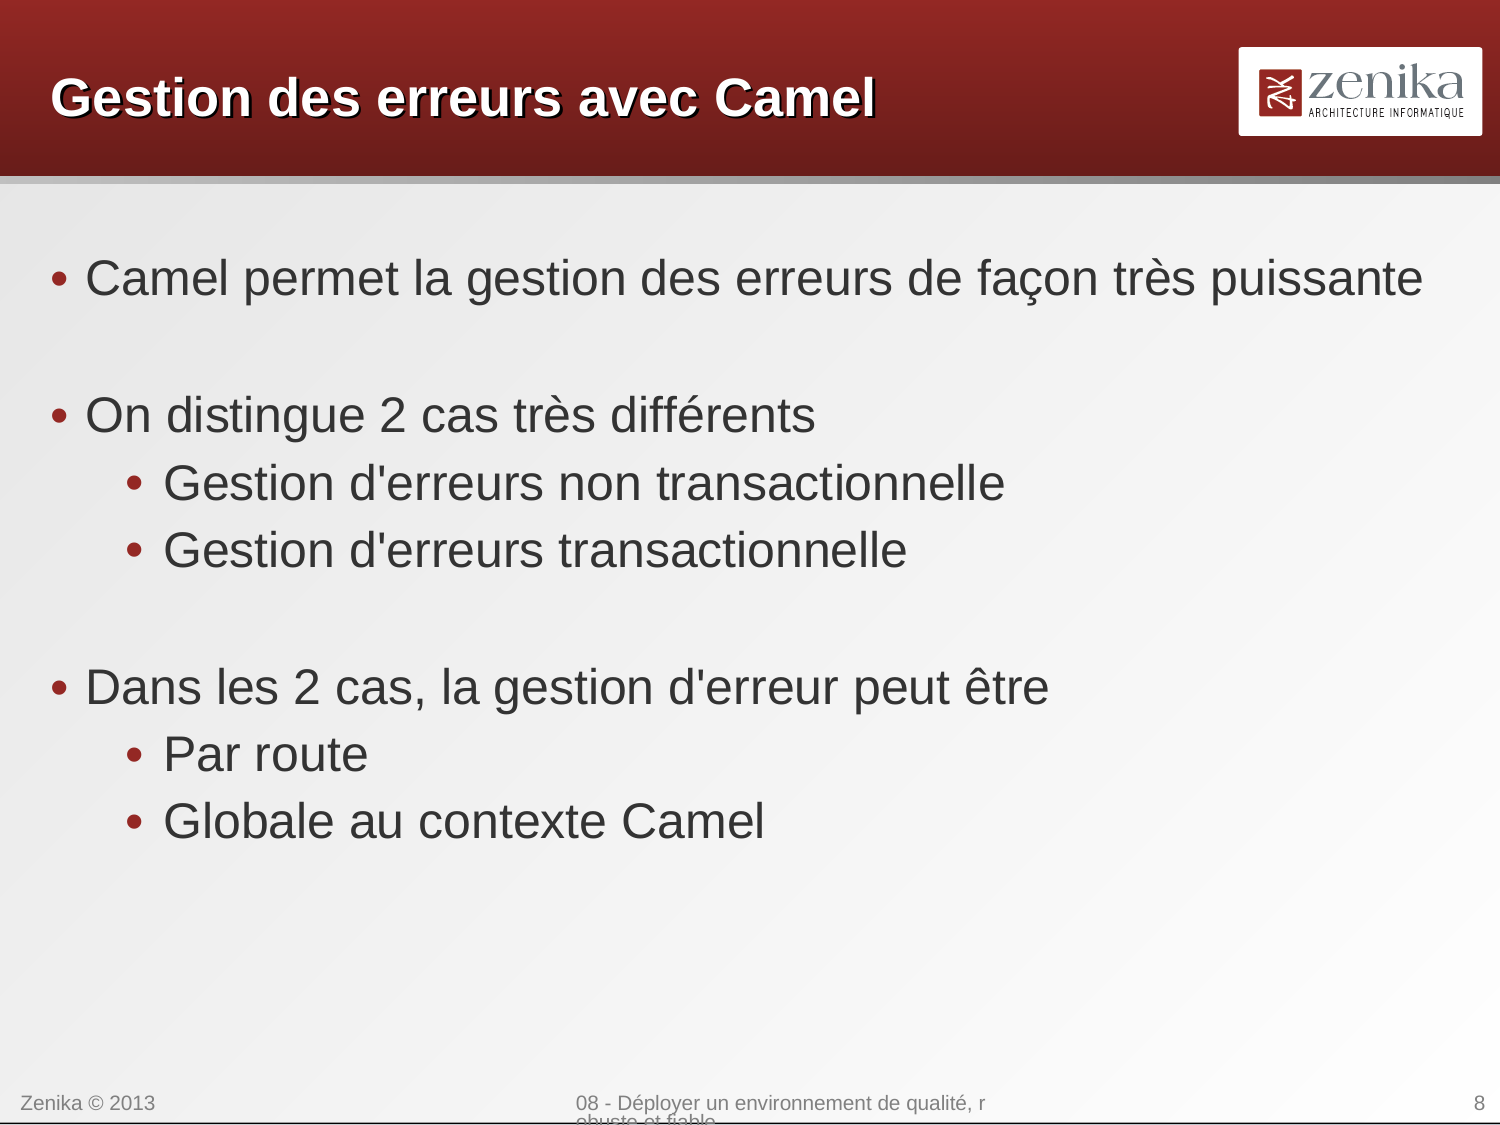

# Gestion des erreurs avec Camel
Camel permet la gestion des erreurs de façon très puissante
On distingue 2 cas très différents
Gestion d'erreurs non transactionnelle
Gestion d'erreurs transactionnelle
Dans les 2 cas, la gestion d'erreur peut être
Par route
Globale au contexte Camel